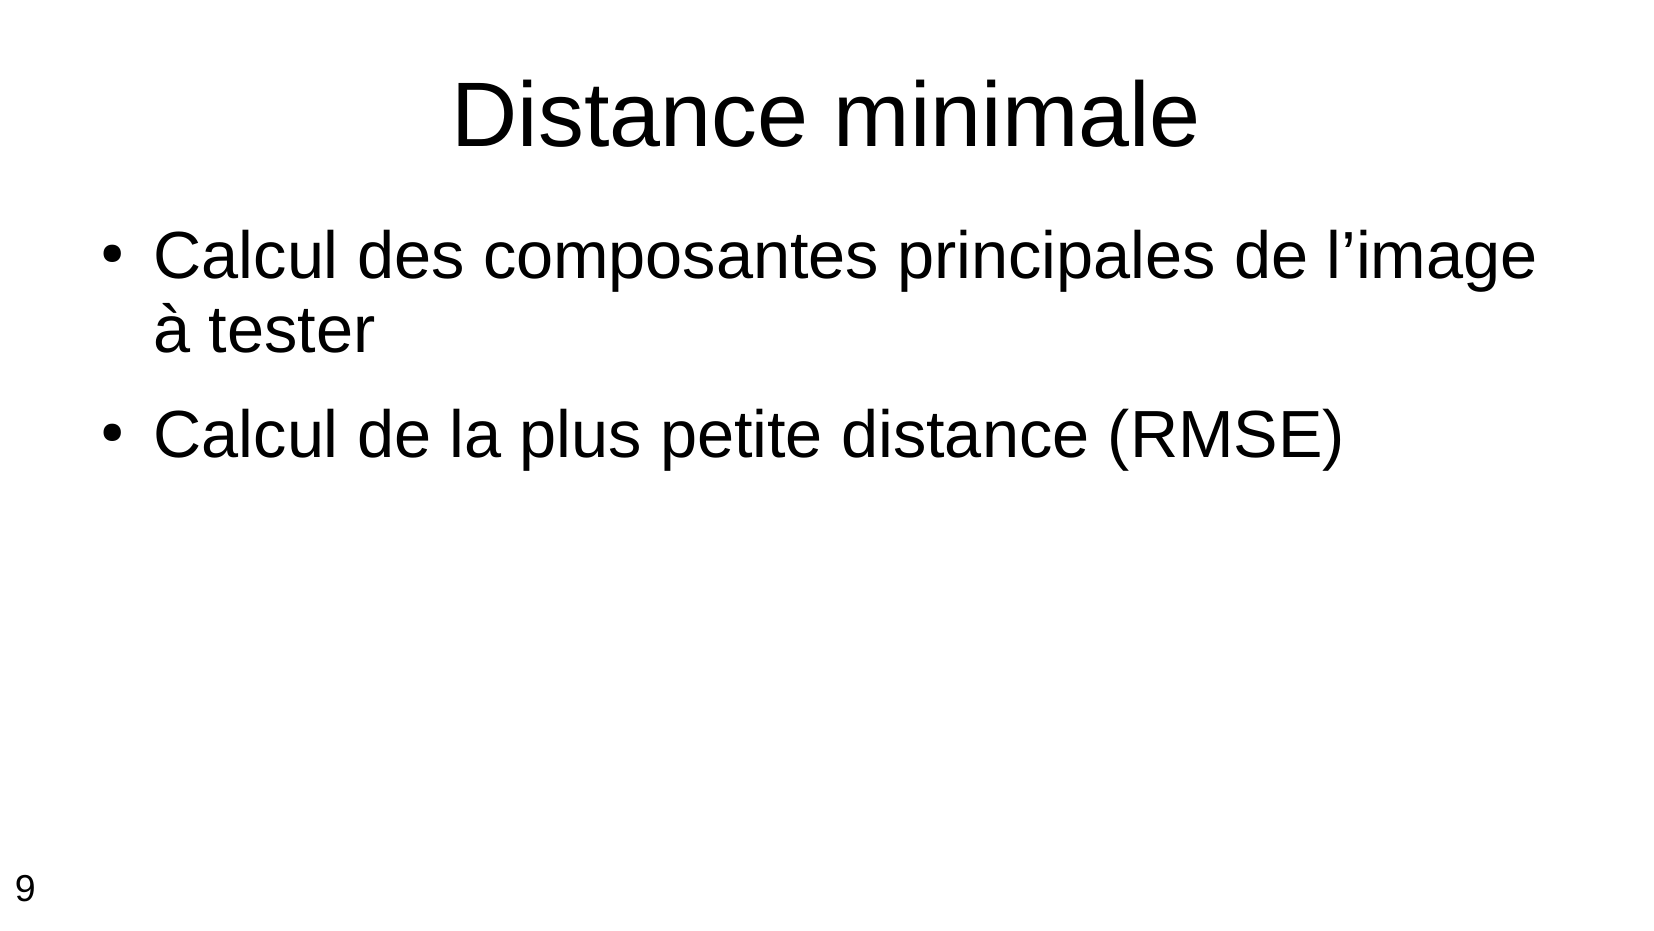

# Distance minimale
Calcul des composantes principales de l’image à tester
Calcul de la plus petite distance (RMSE)